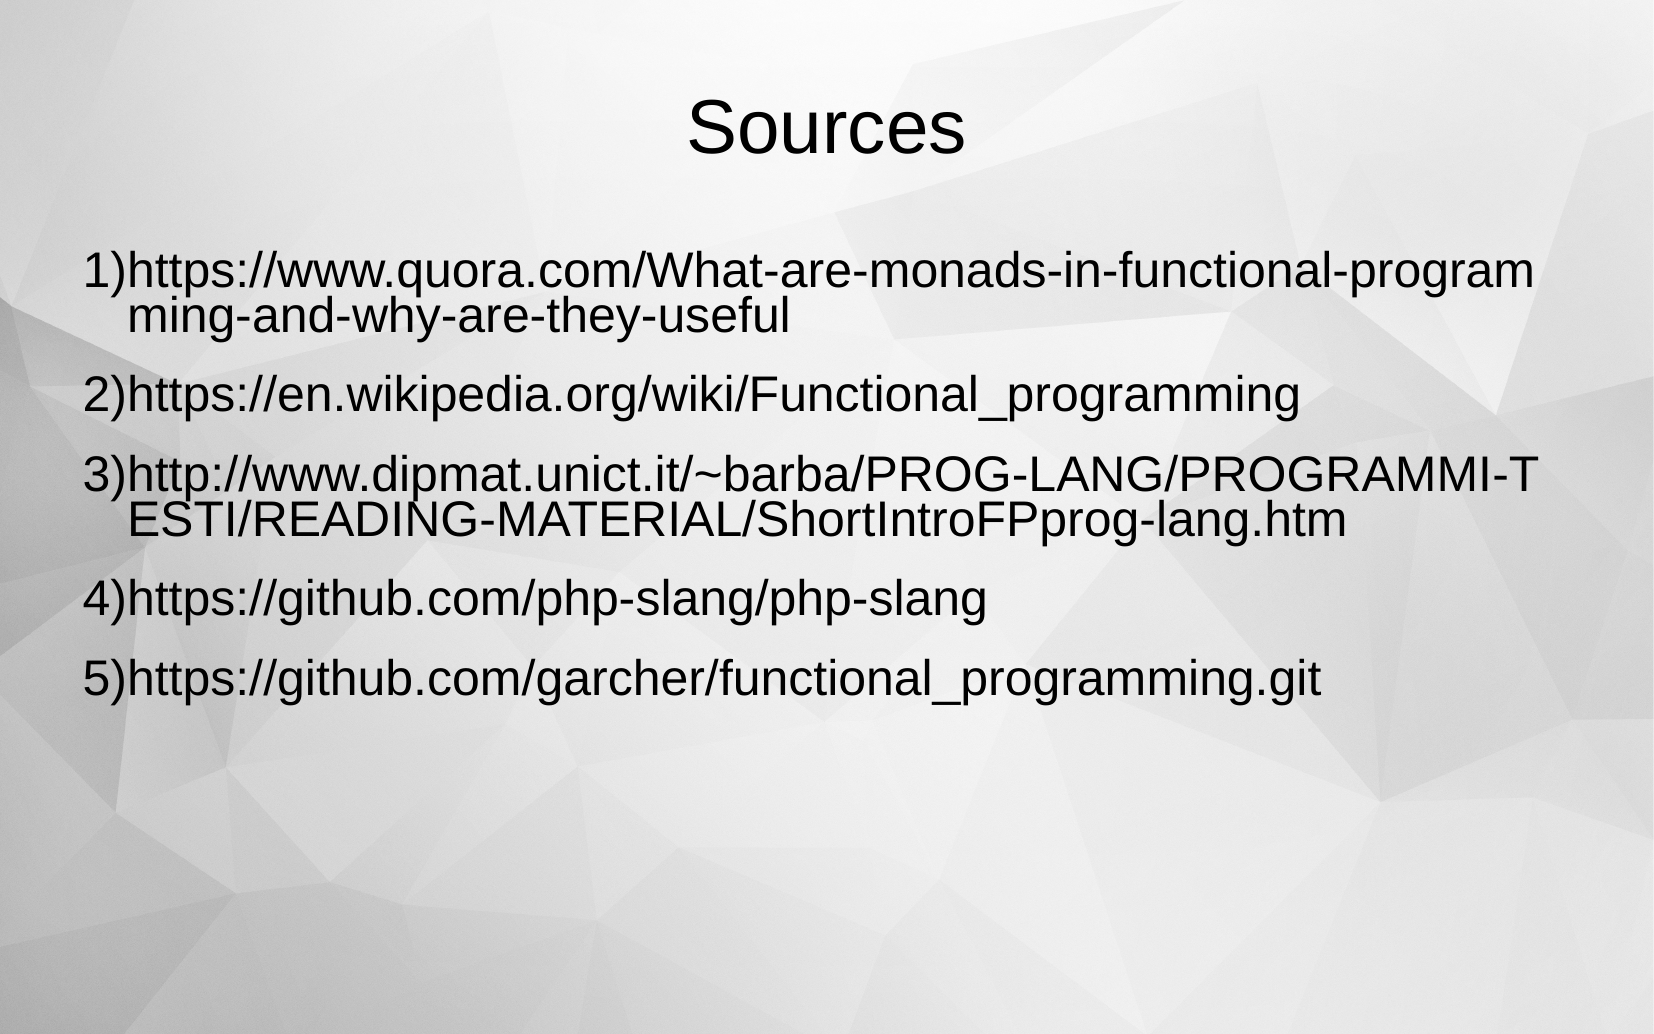

# Sources
https://www.quora.com/What-are-monads-in-functional-programming-and-why-are-they-useful
https://en.wikipedia.org/wiki/Functional_programming
http://www.dipmat.unict.it/~barba/PROG-LANG/PROGRAMMI-TESTI/READING-MATERIAL/ShortIntroFPprog-lang.htm
https://github.com/php-slang/php-slang
https://github.com/garcher/functional_programming.git